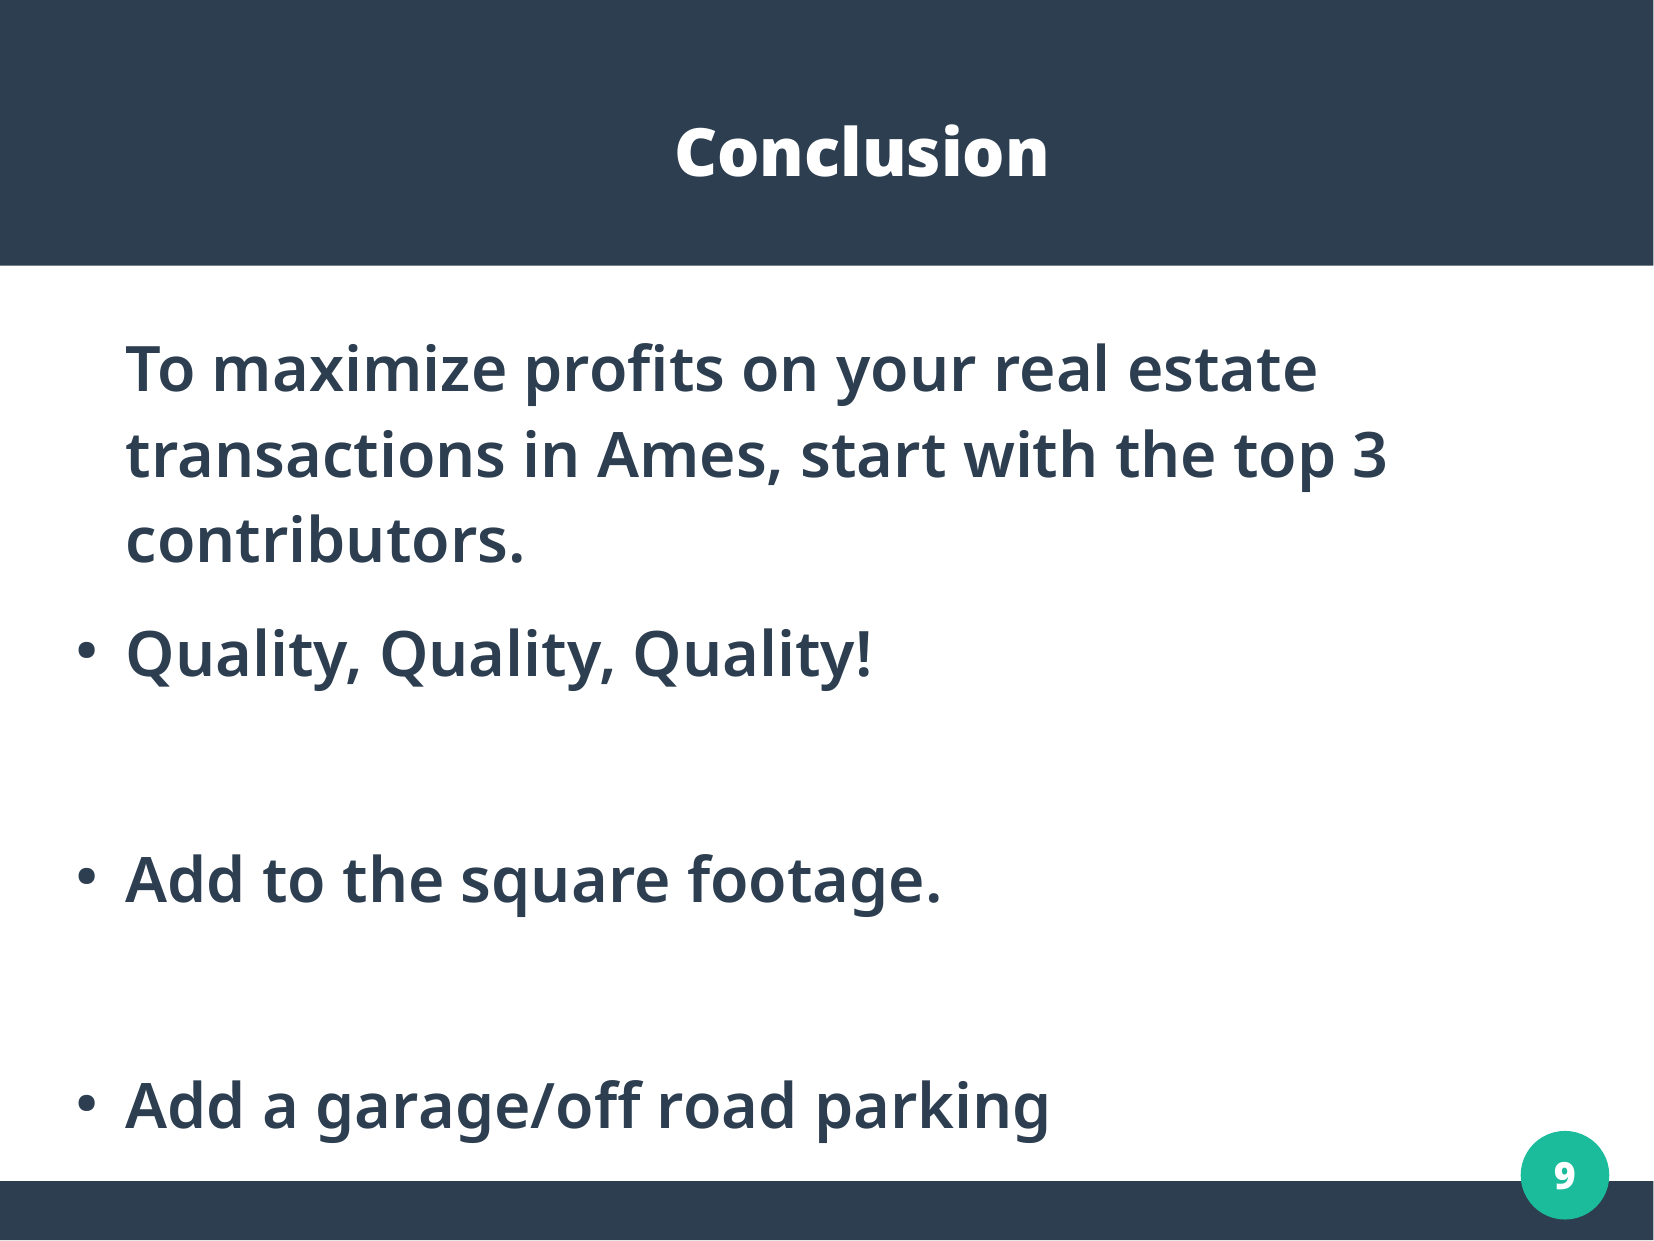

# Conclusion
To maximize profits on your real estate transactions in Ames, start with the top 3 contributors.
Quality, Quality, Quality!
Add to the square footage.
Add a garage/off road parking
9